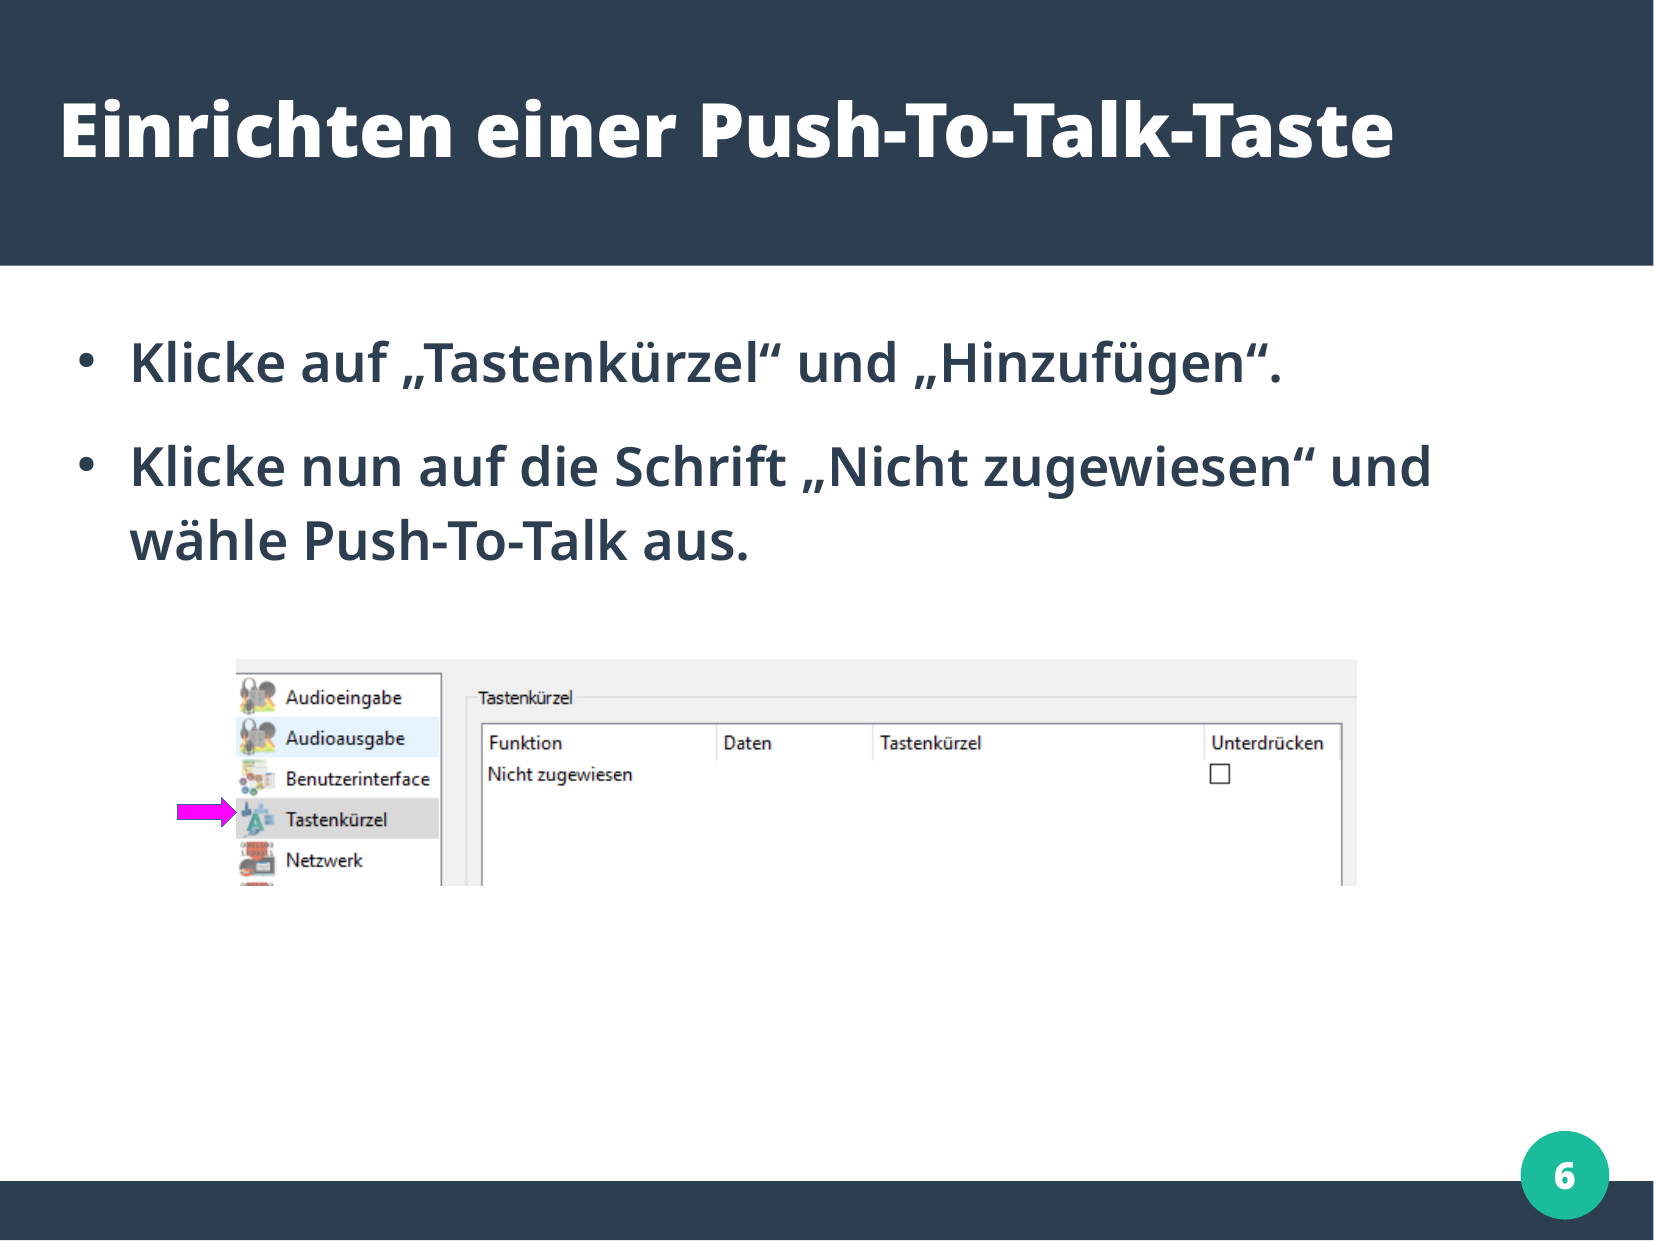

# Einrichten einer Push-To-Talk-Taste
Klicke auf „Tastenkürzel“ und „Hinzufügen“.
Klicke nun auf die Schrift „Nicht zugewiesen“ und wähle Push-To-Talk aus.
6